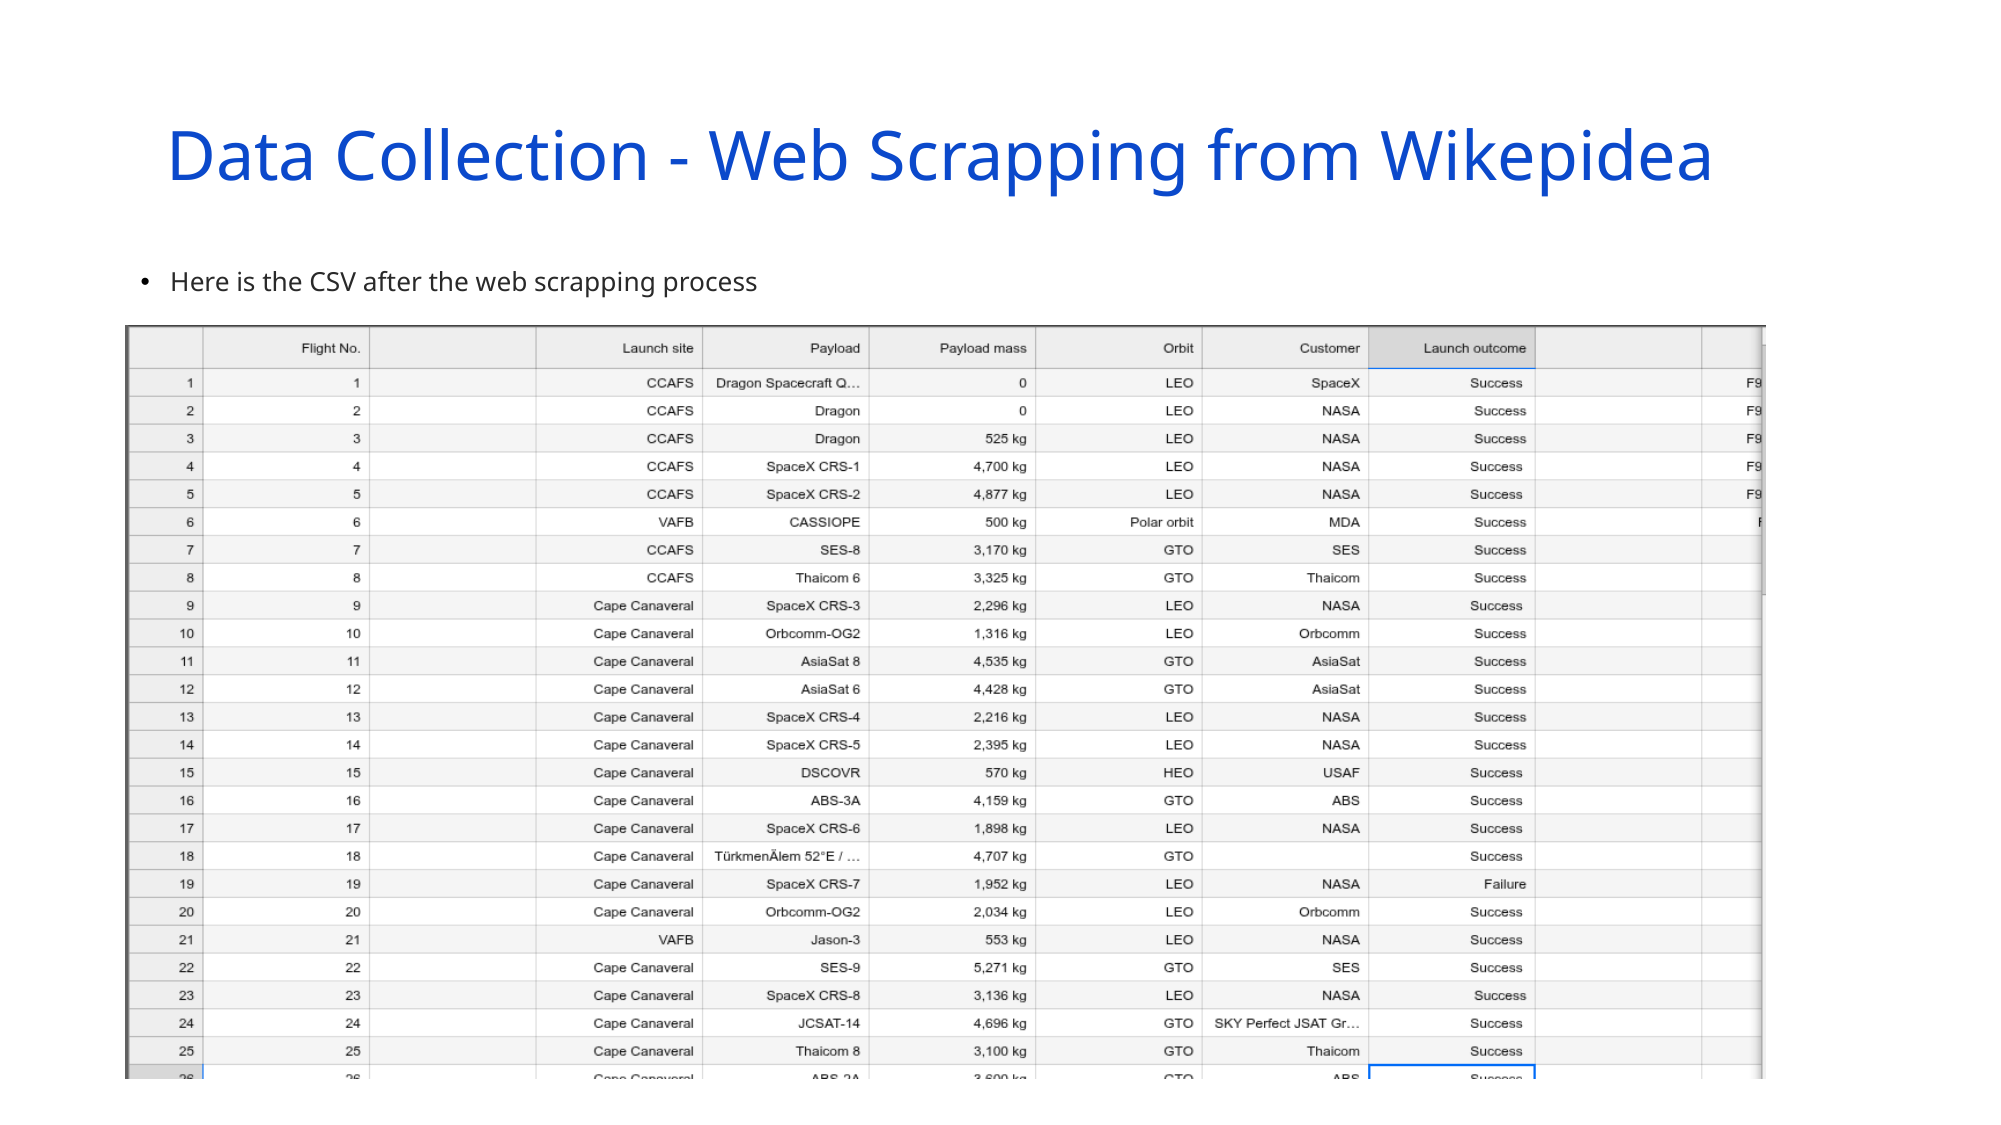

Data Collection - Web Scrapping from Wikepidea
# Here is the CSV after the web scrapping process
8